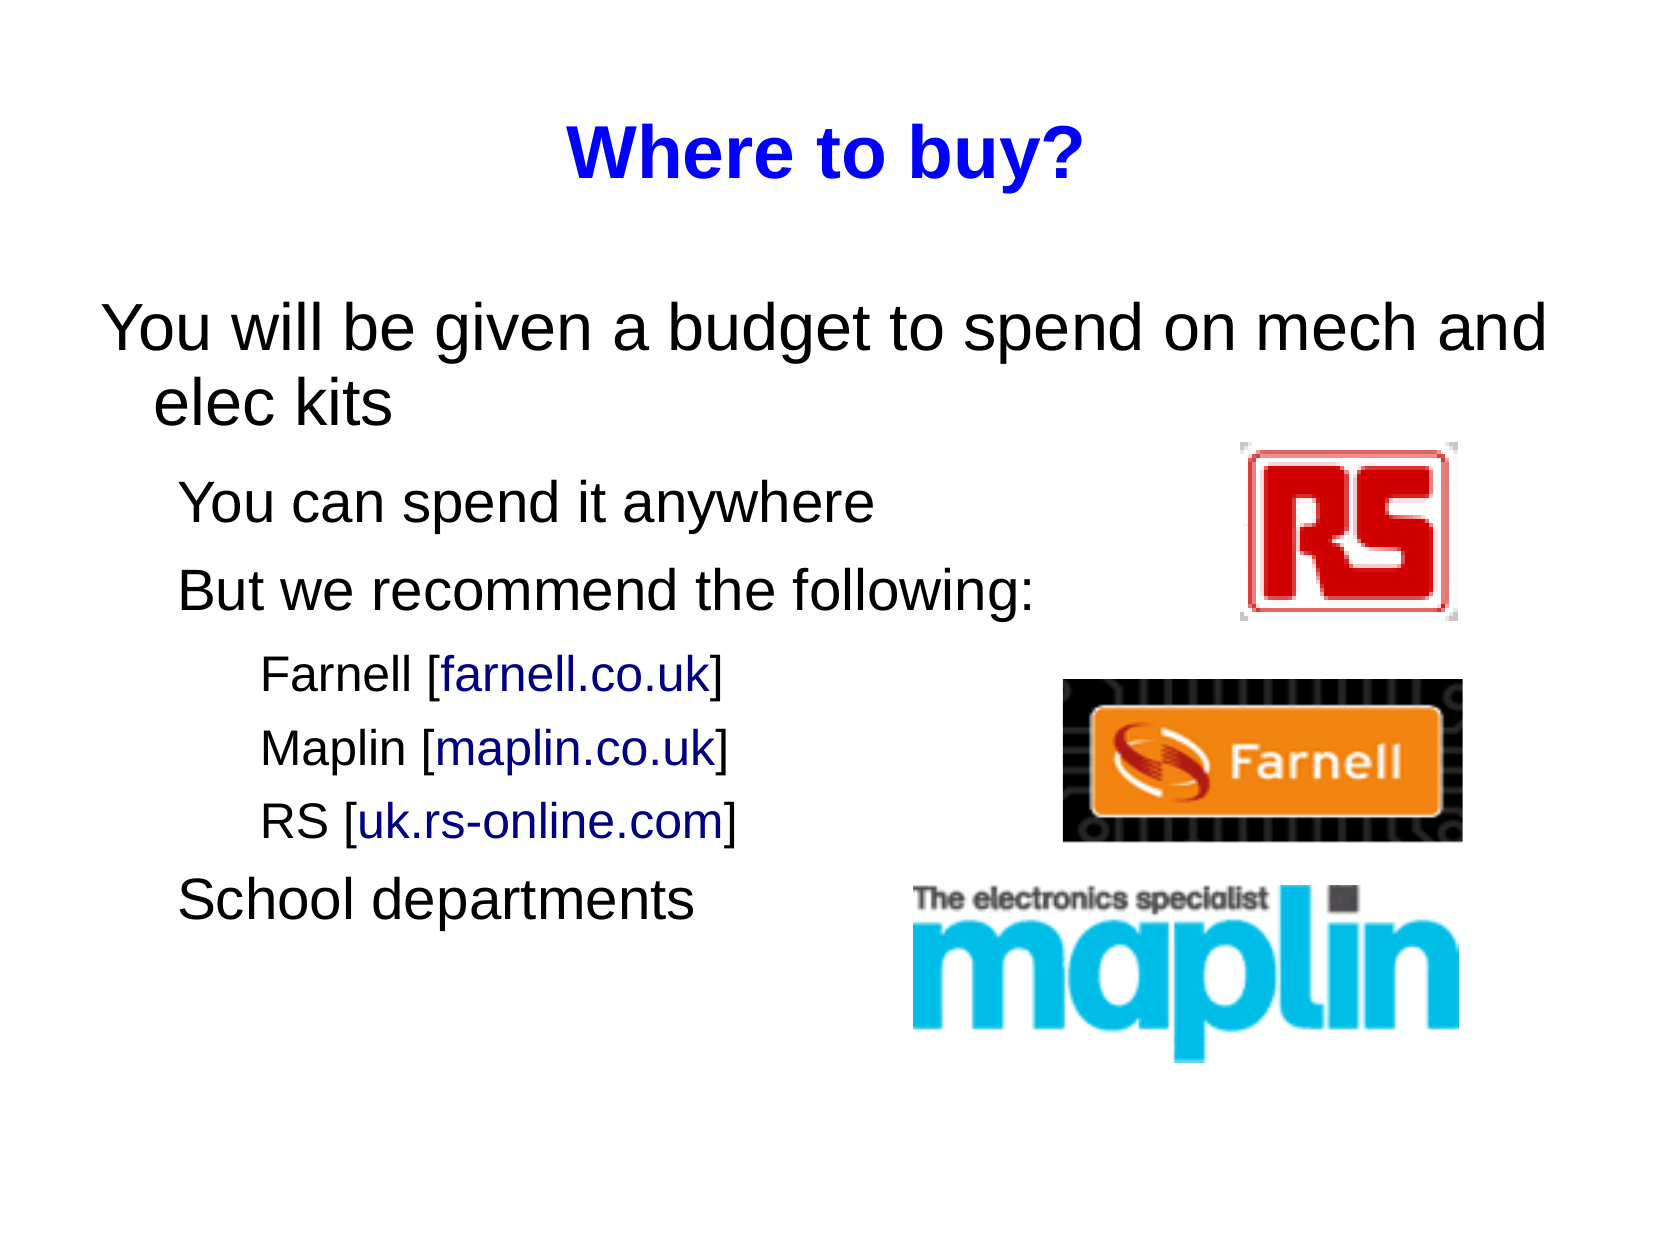

# Where to buy?
You will be given a budget to spend on mech and elec kits
You can spend it anywhere
But we recommend the following:
Farnell [farnell.co.uk]
Maplin [maplin.co.uk]
RS [uk.rs-online.com]
School departments